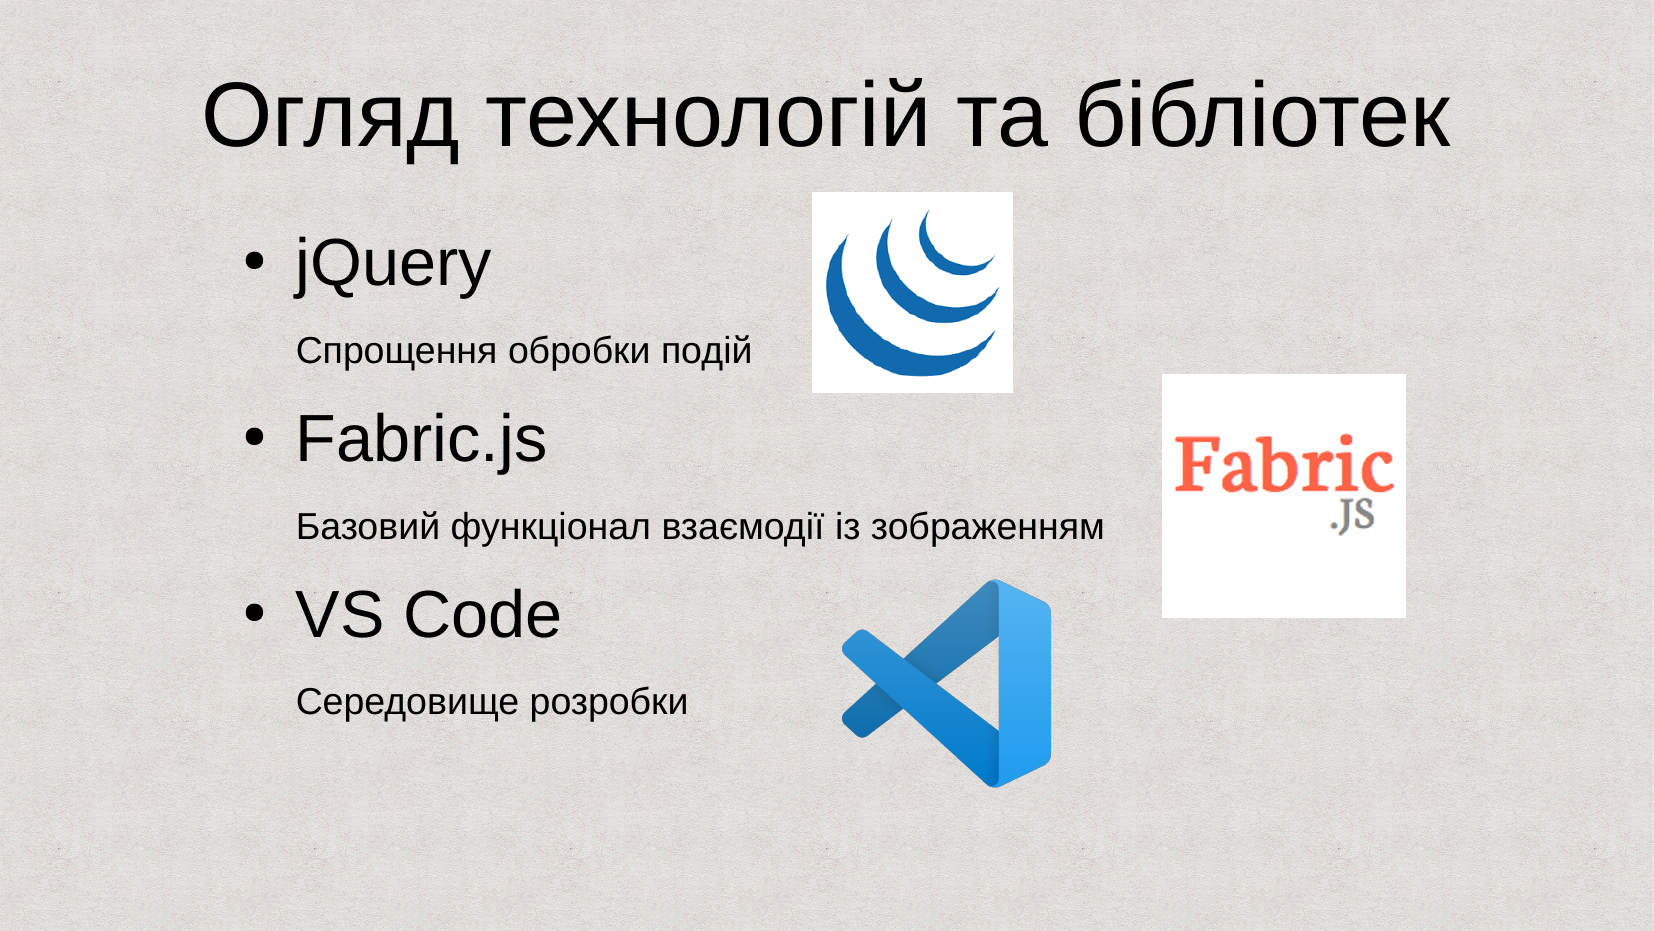

# Огляд технологій та бібліотек
jQuery
Спрощення обробки подій
Fabric.js
Базовий функціонал взаємодії із зображенням
VS Code
Середовище розробки